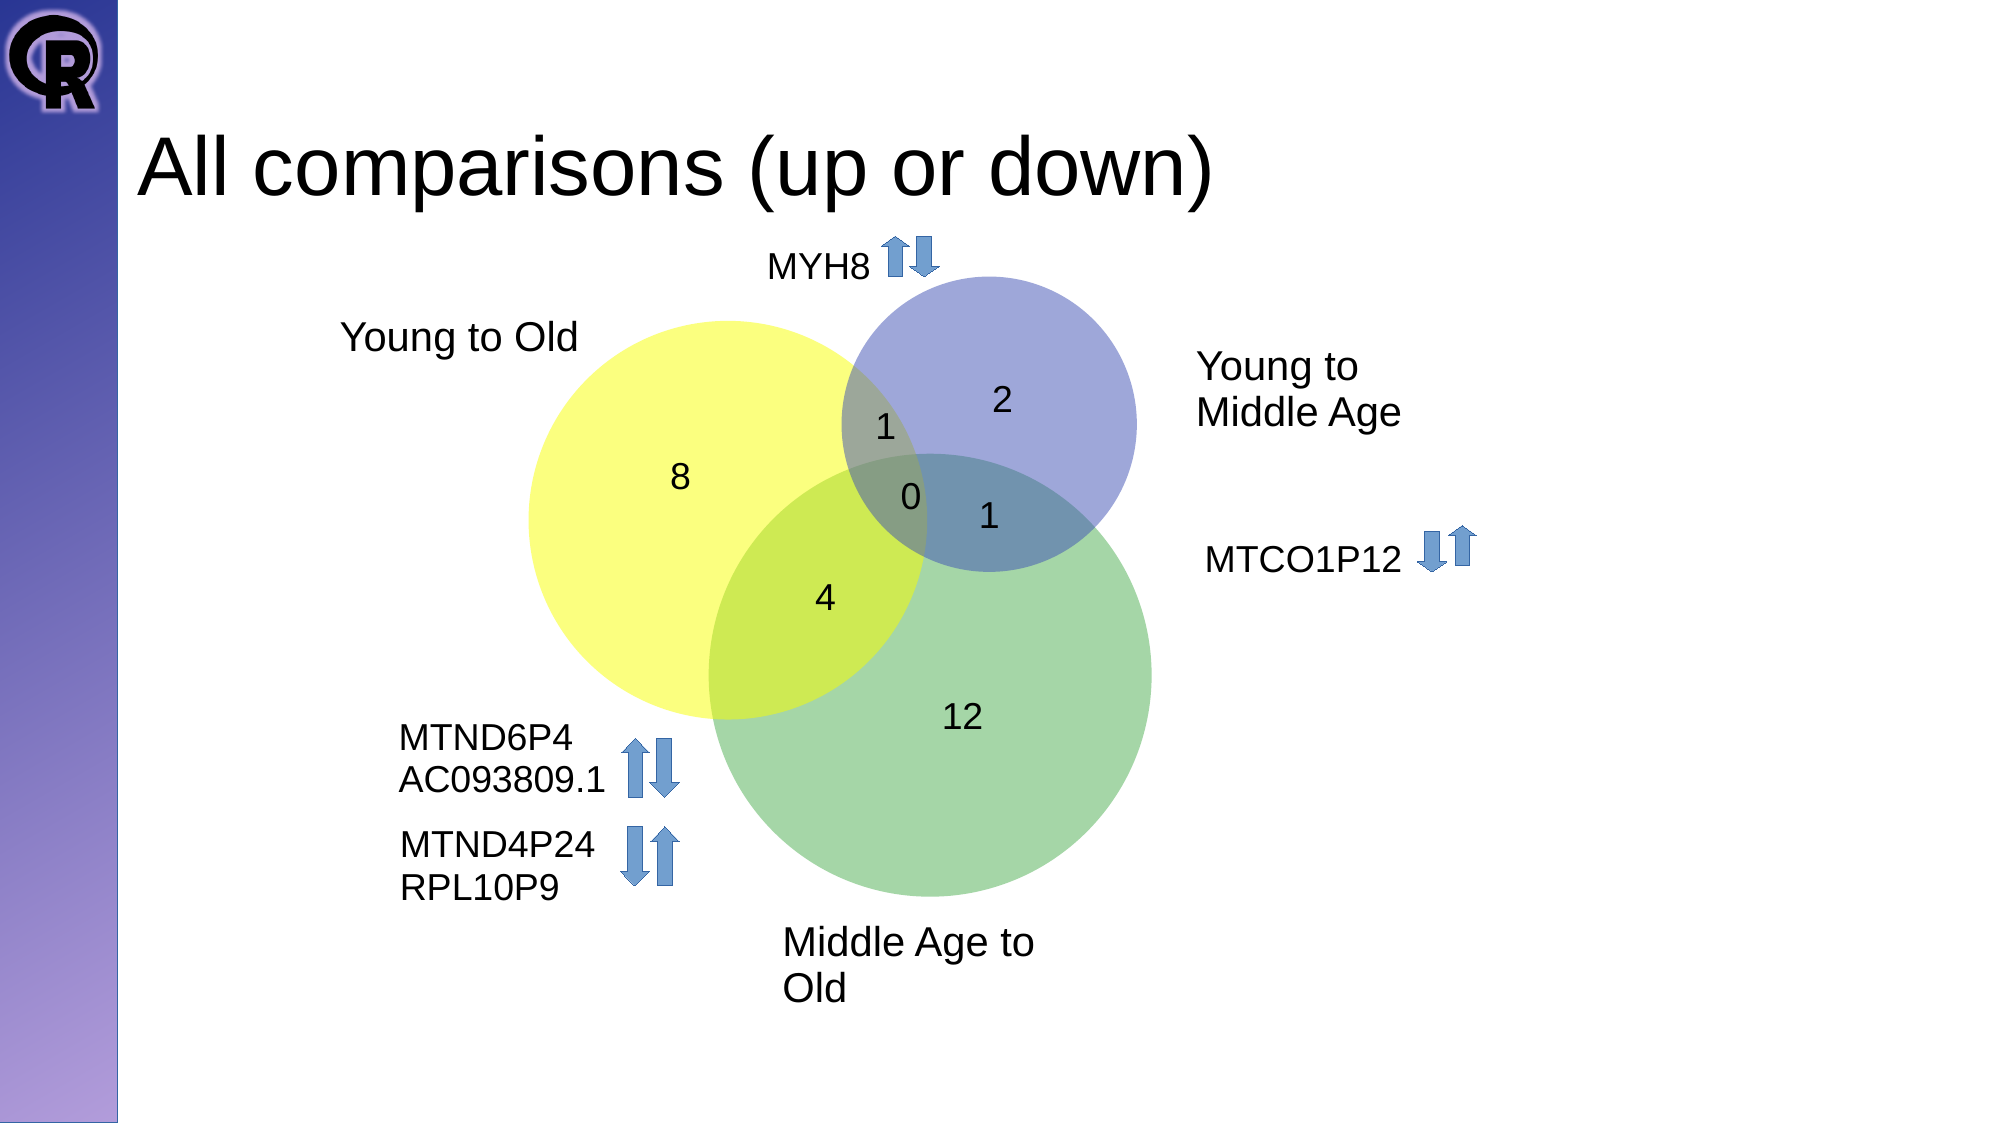

# All comparisons (up or down)
MYH8
Young to Old
Young to Middle Age
2
1
8
0
1
MTCO1P12
4
12
MTND6P4
AC093809.1
MTND4P24
RPL10P9
Middle Age to Old